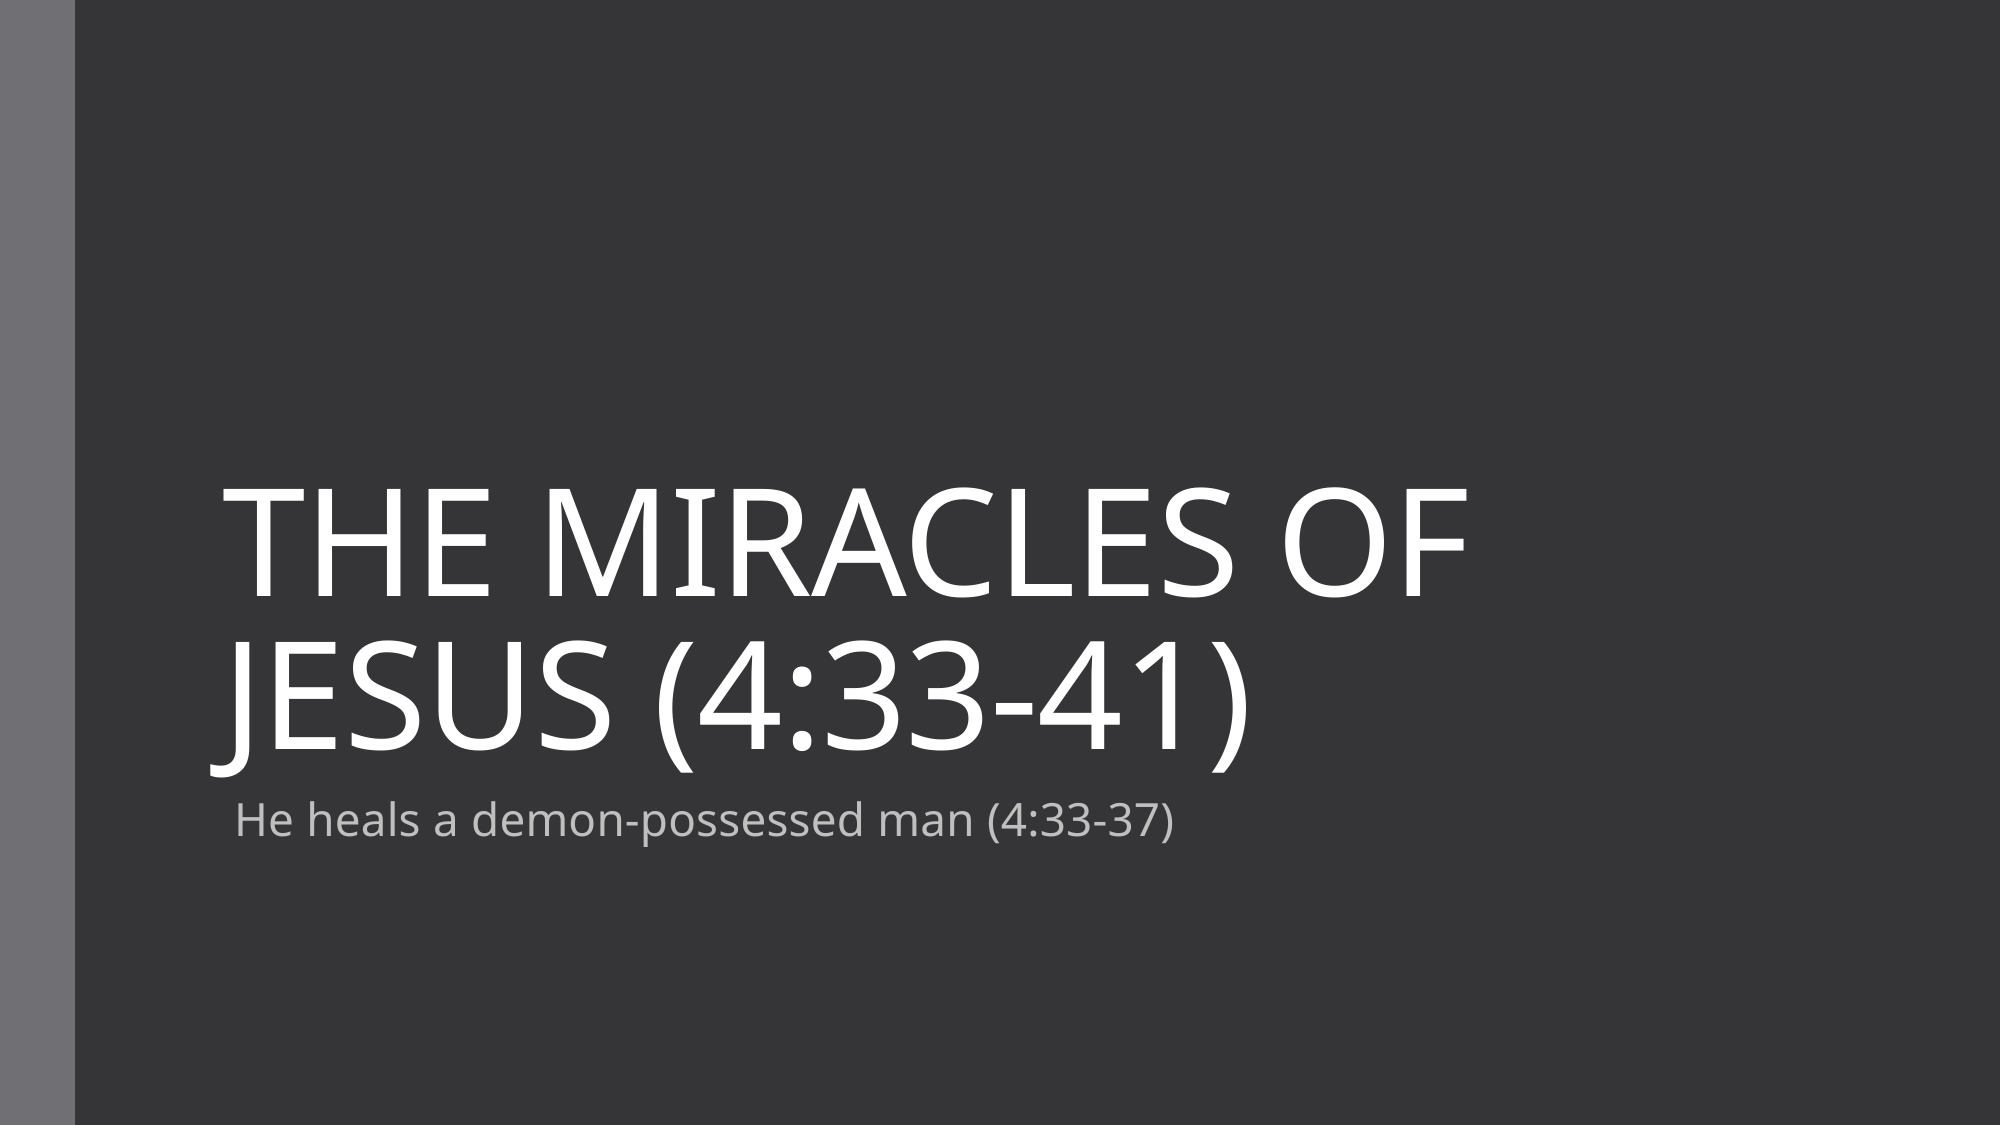

# THE MIRACLES OF JESUS (4:33-41)
 He heals a demon-possessed man (4:33-37)